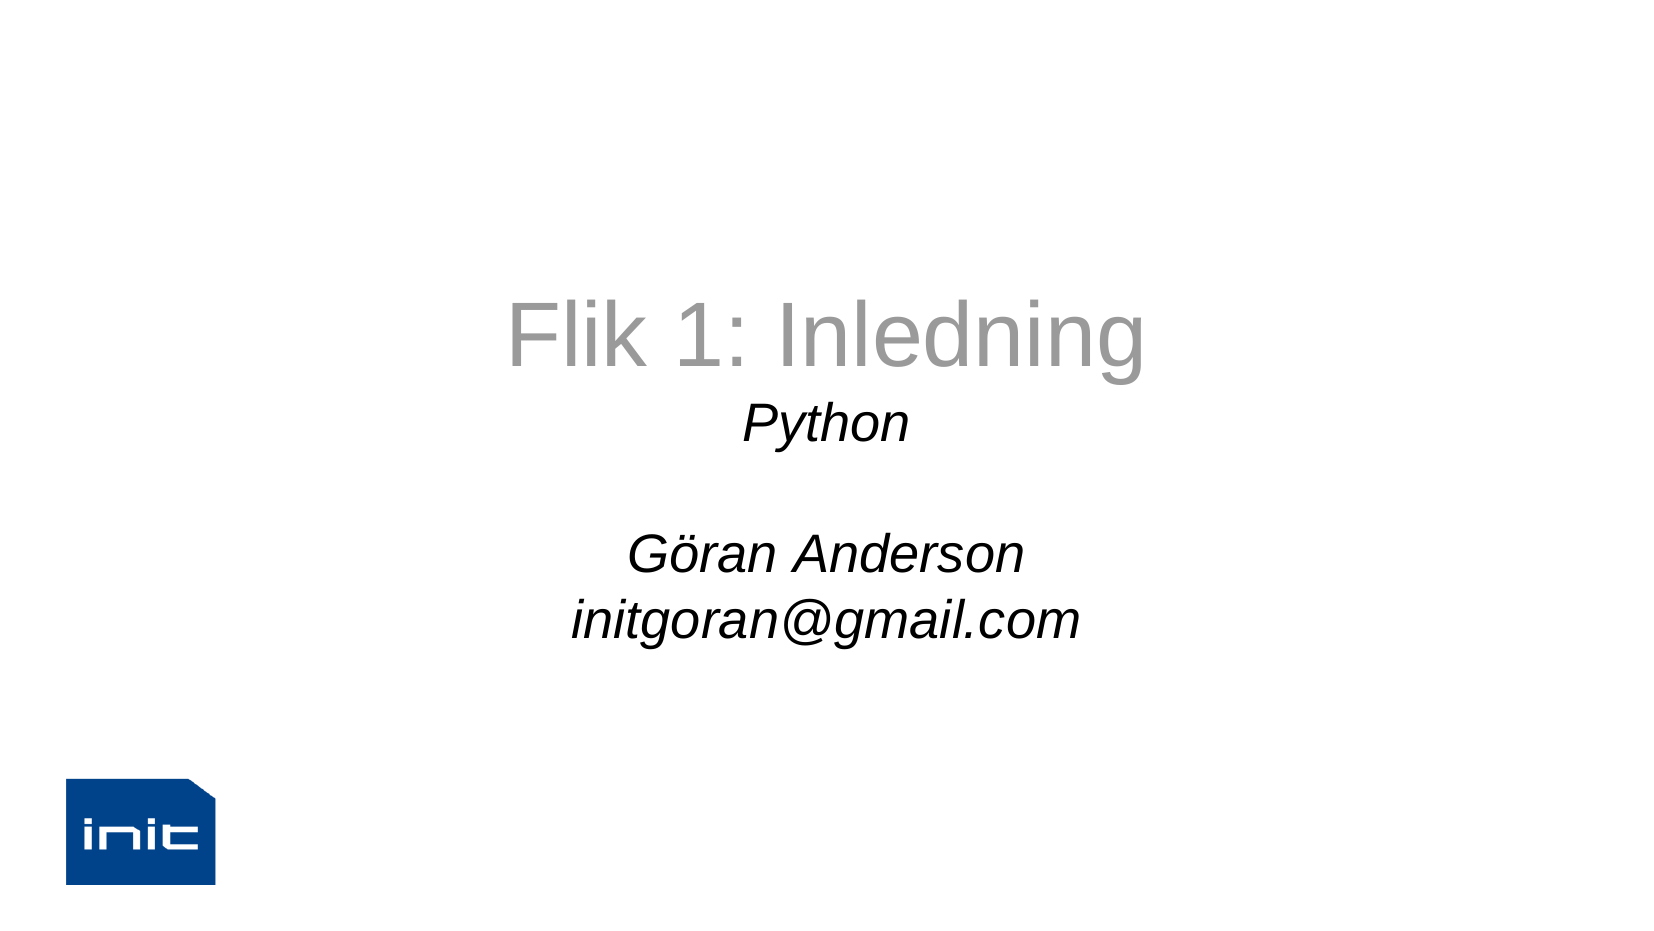

# Flik 1: Inledning
Python
Göran Anderson
initgoran@gmail.com